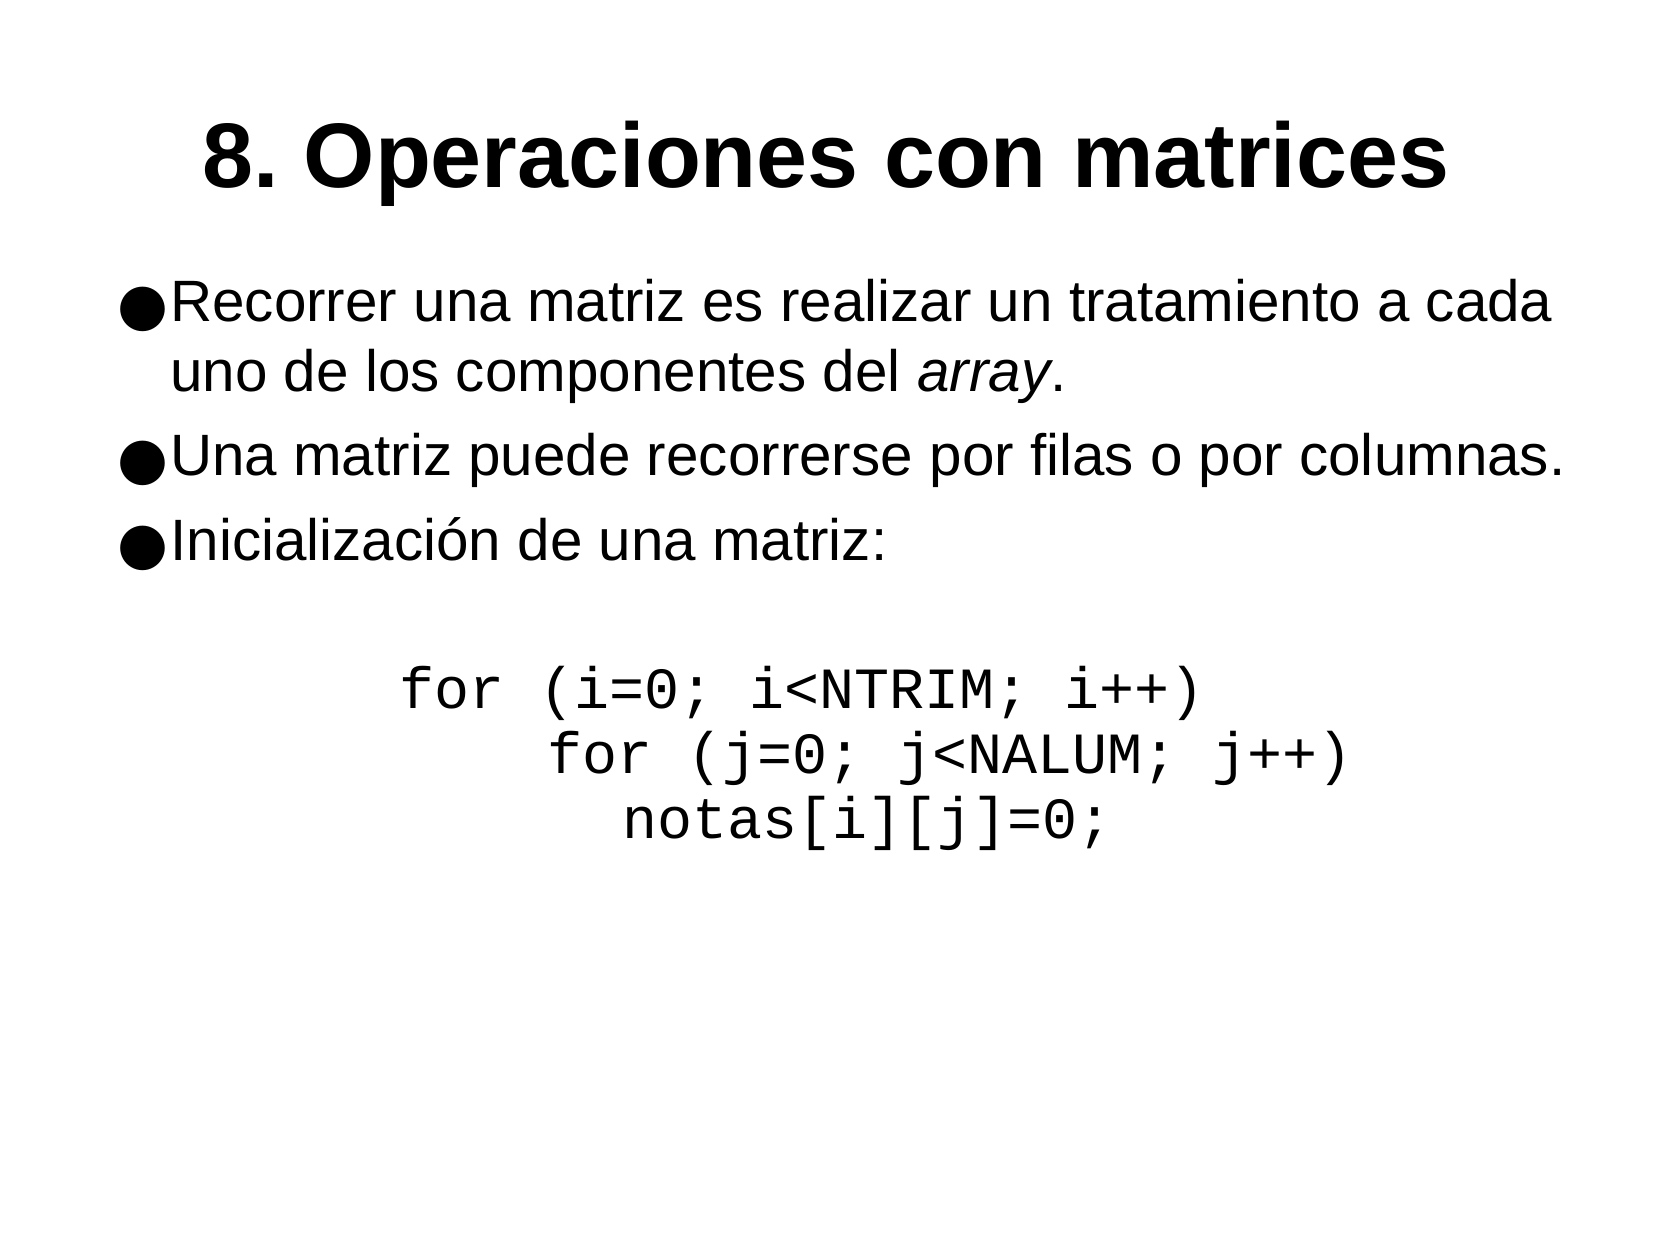

8. Operaciones con matrices
Recorrer una matriz es realizar un tratamiento a cada uno de los componentes del array.
Una matriz puede recorrerse por filas o por columnas.
Inicialización de una matriz:
for (i=0; i<NTRIM; i++)
		 for (j=0; j<NALUM; j++)
 	 notas[i][j]=0;